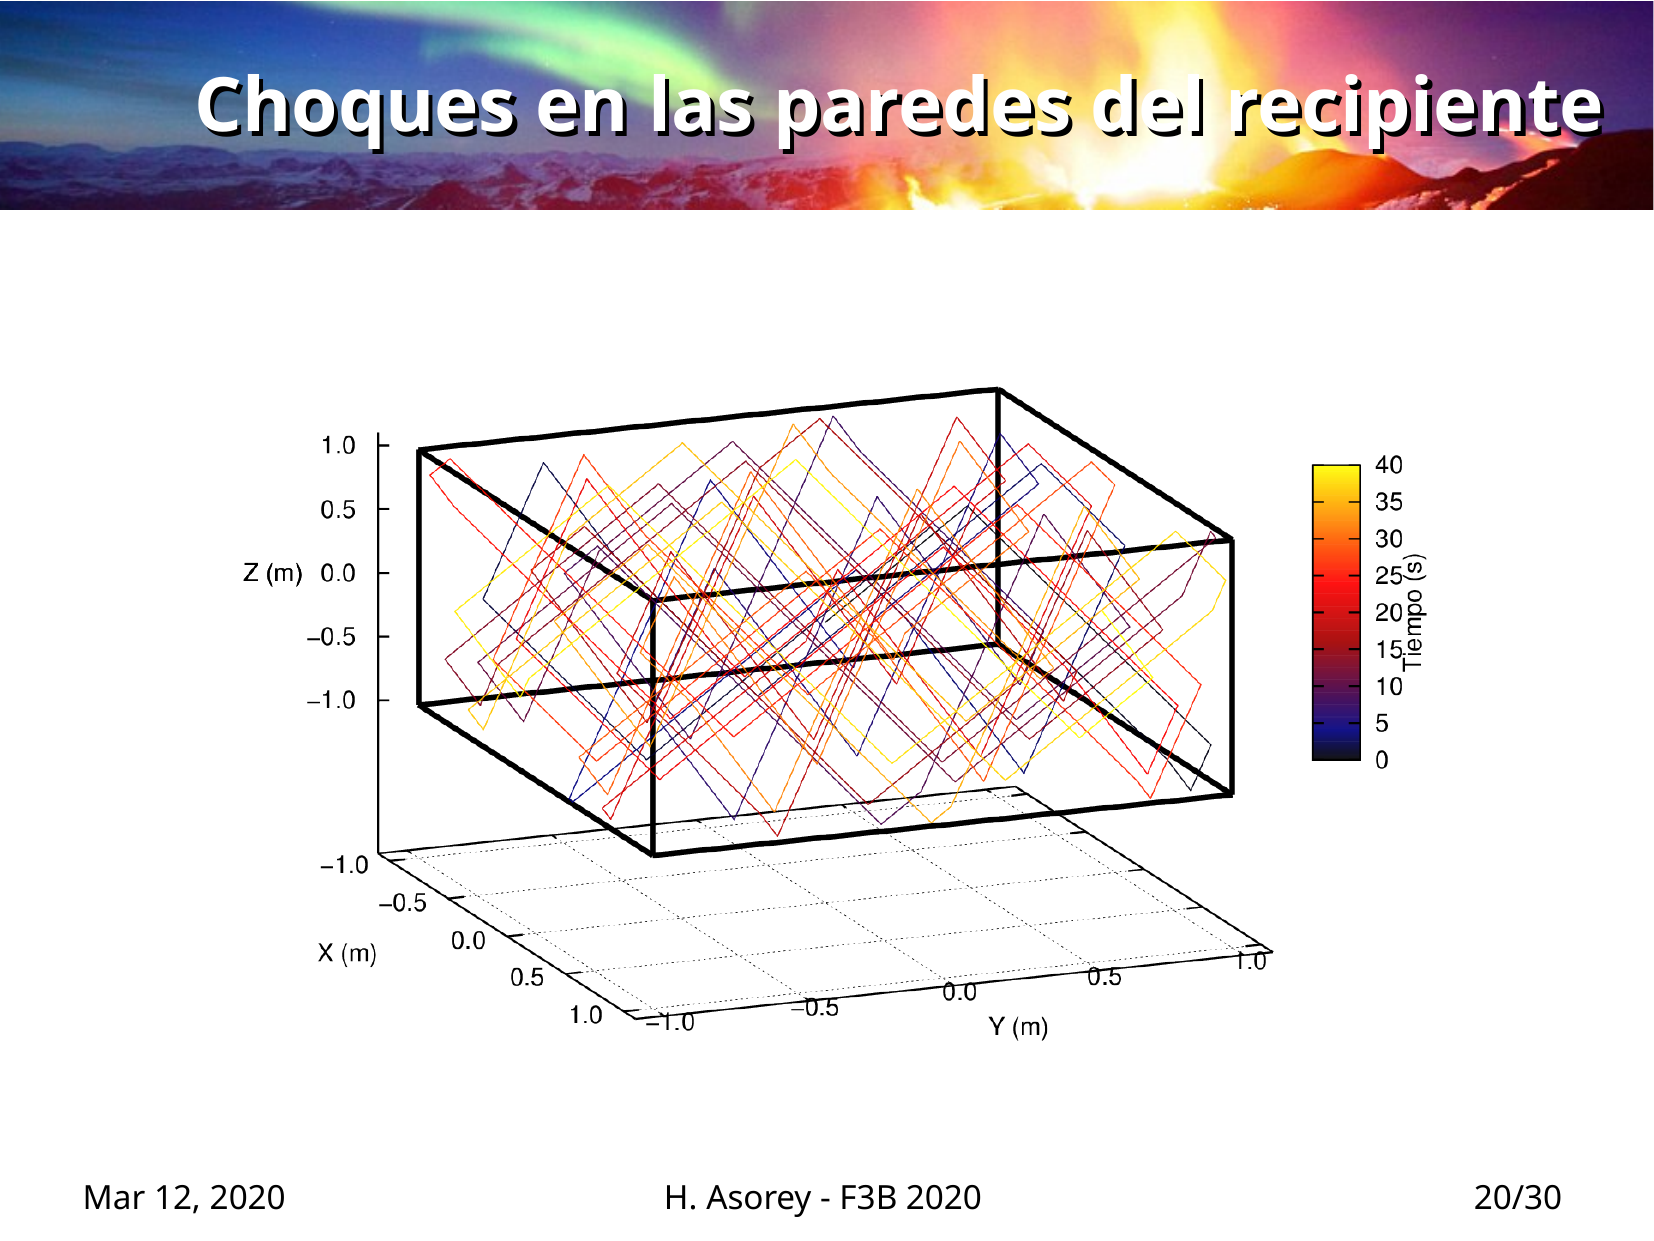

# Choques en las paredes del recipiente
Mar 12, 2020
H. Asorey - F3B 2020
20